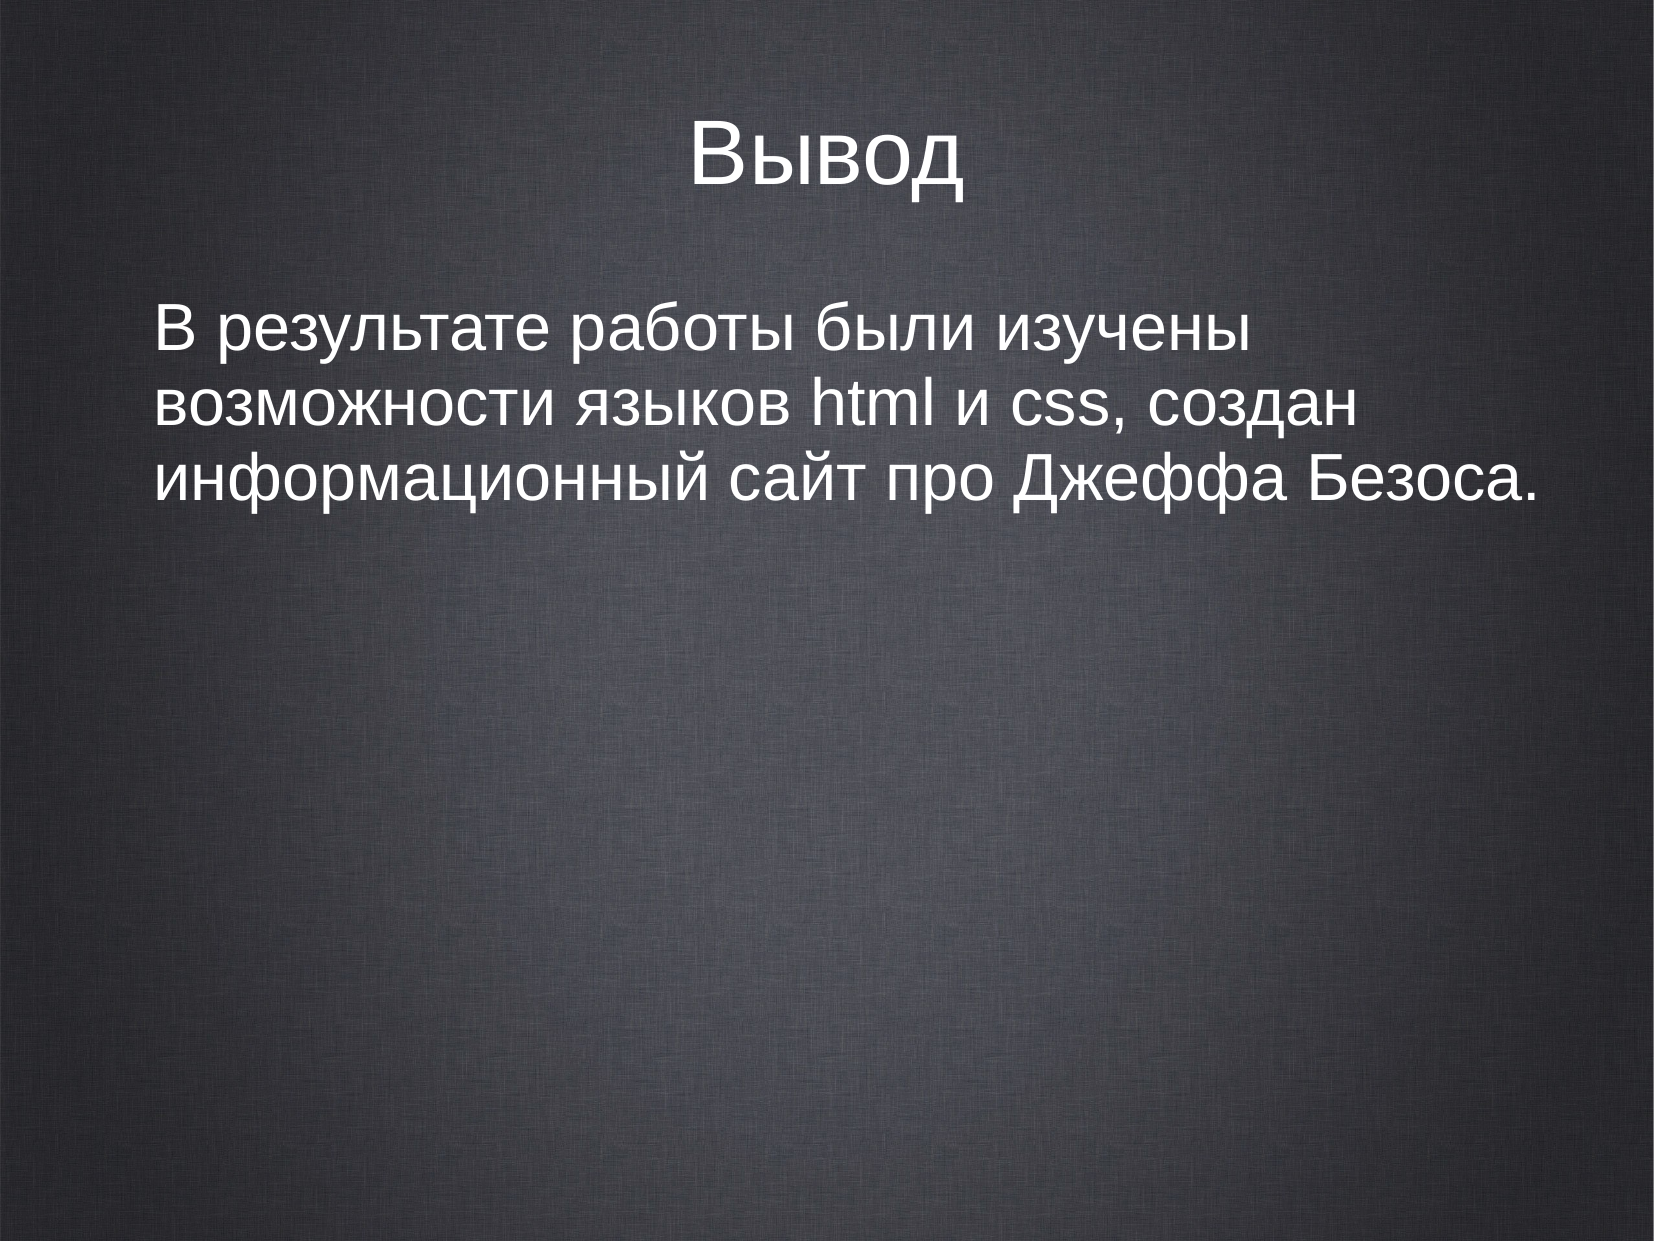

# Вывод
В результате работы были изучены возможности языков html и css, создан информационный сайт про Джеффа Безоса.